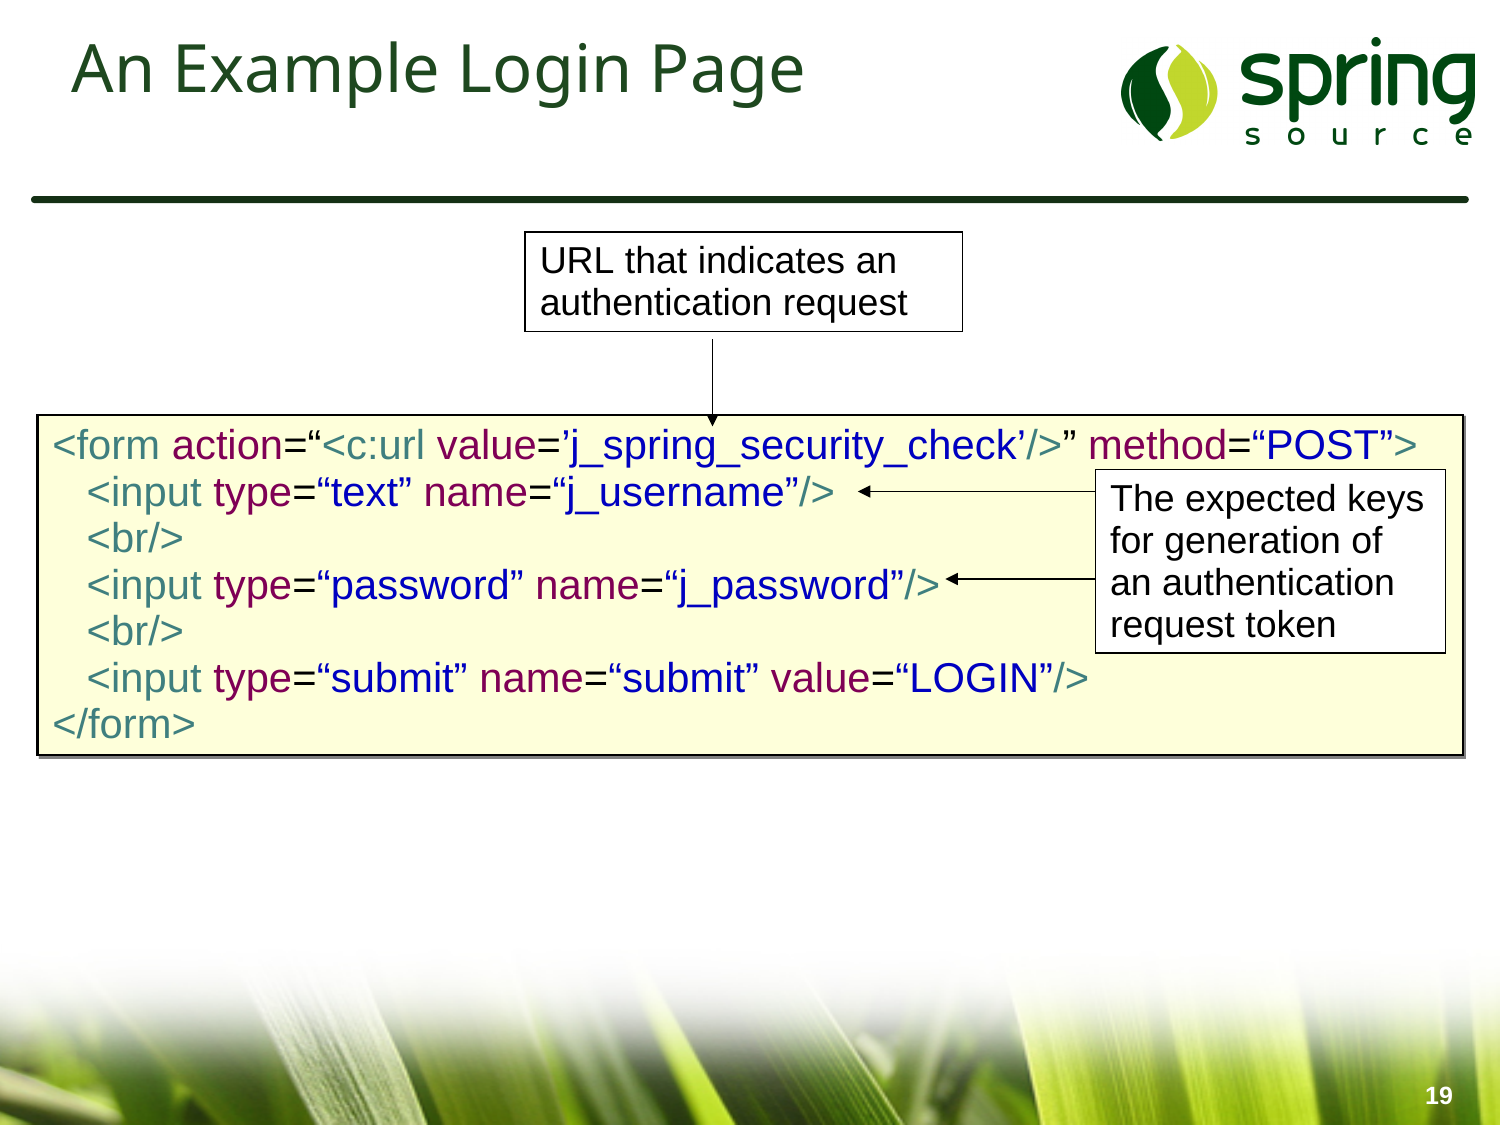

# An Example Login Page
URL that indicates an authentication request
<form action=“<c:url value=’j_spring_security_check’/>” method=“POST”>
 <input type=“text” name=“j_username”/>
 <br/>
 <input type=“password” name=“j_password”/>
 <br/>
 <input type=“submit” name=“submit” value=“LOGIN”/>
</form>
The expected keys for generation of an authentication request token